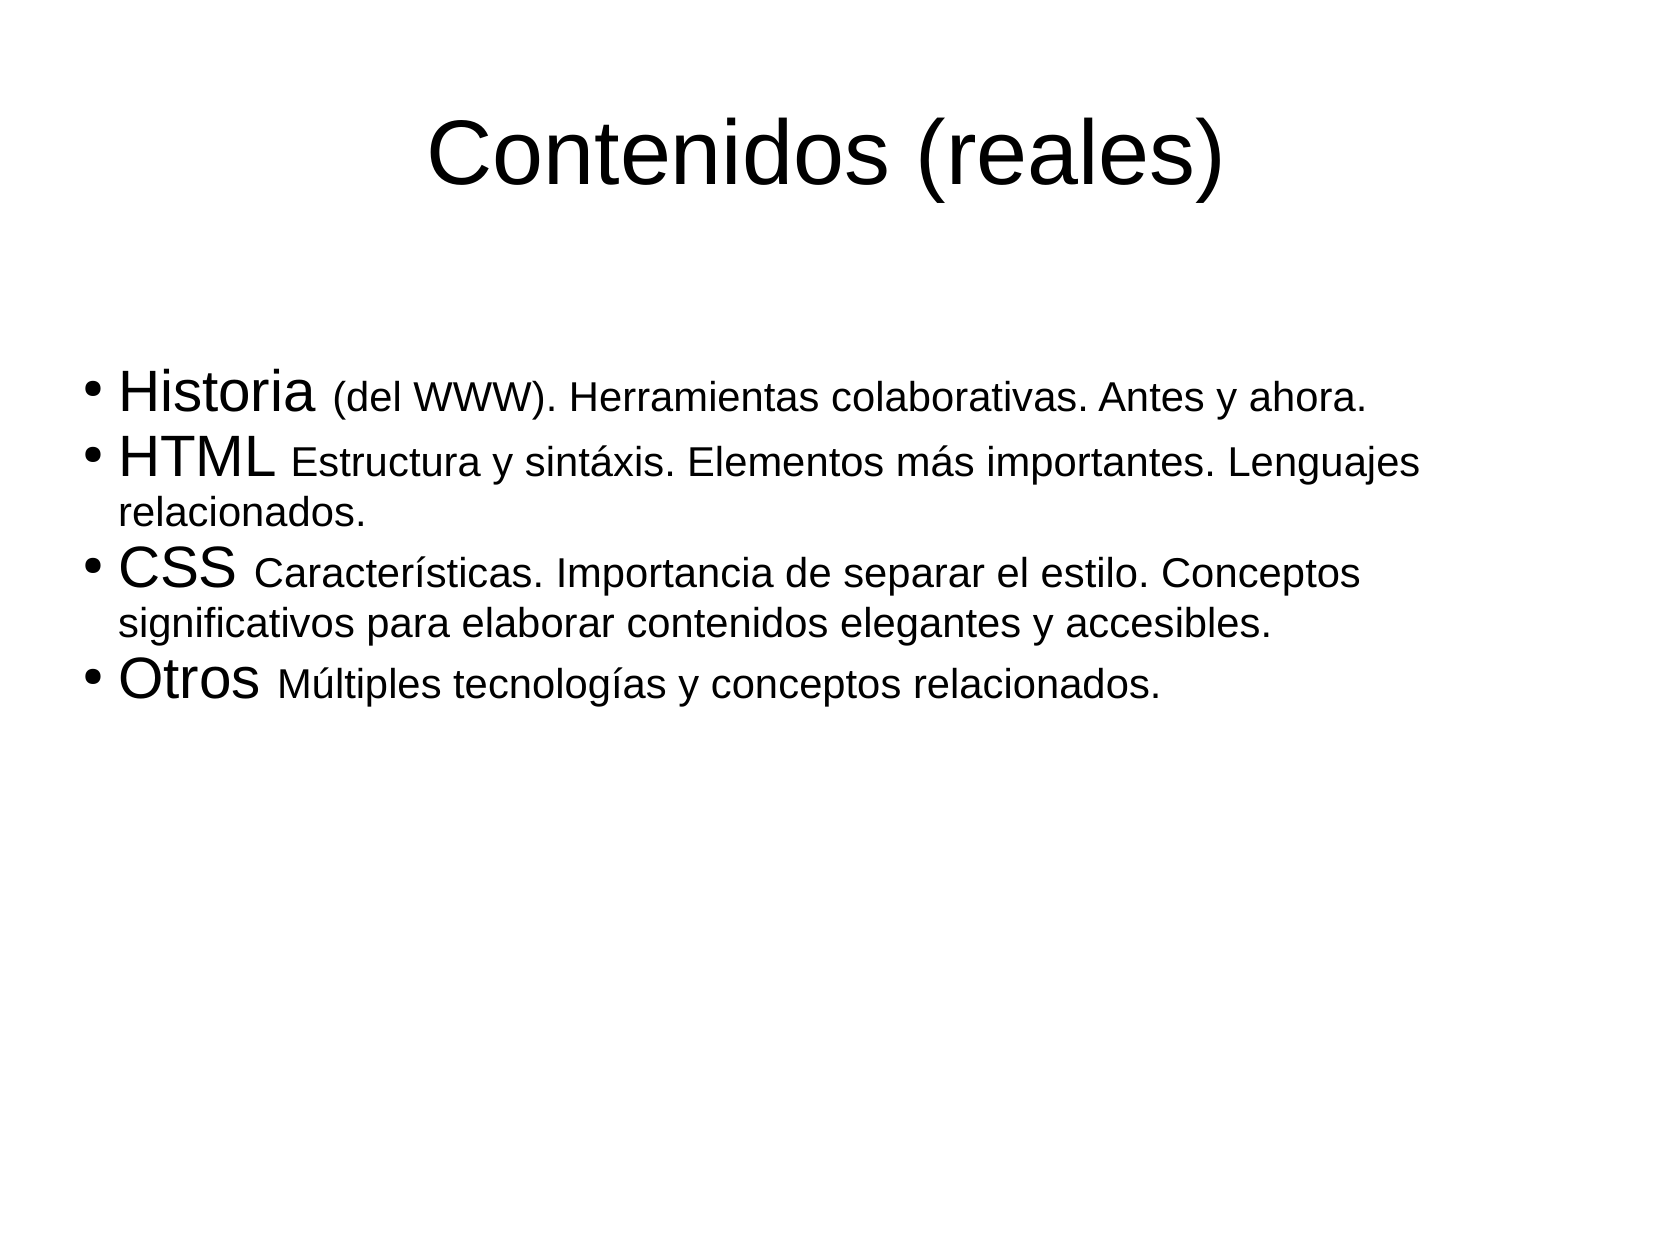

# Contenidos (reales)
Historia (del WWW). Herramientas colaborativas. Antes y ahora.
HTML Estructura y sintáxis. Elementos más importantes. Lenguajes relacionados.
CSS Características. Importancia de separar el estilo. Conceptos significativos para elaborar contenidos elegantes y accesibles.
Otros Múltiples tecnologías y conceptos relacionados.